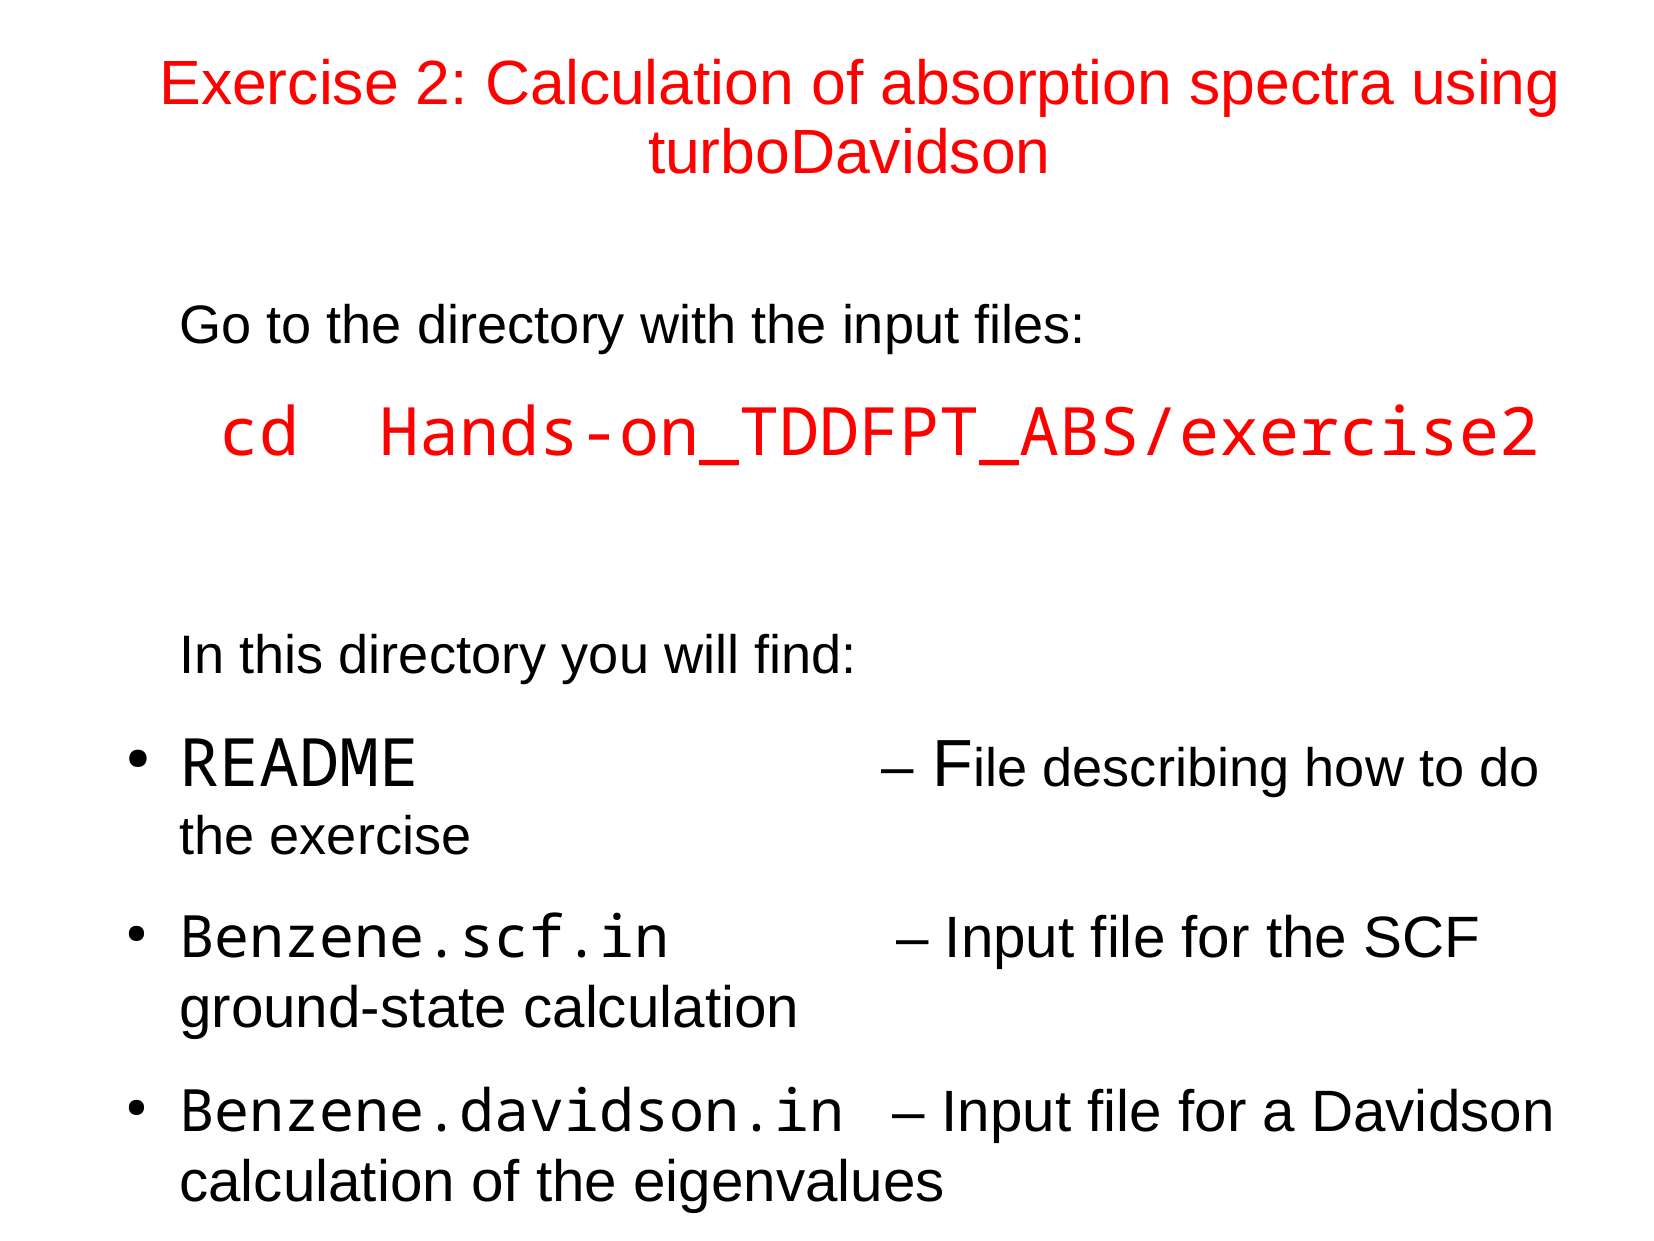

Exercise 2: Calculation of absorption spectra using turboDavidson
# Go to the directory with the input files:
 cd Hands-on_TDDFPT_ABS/exercise2
In this directory you will find:
README – File describing how to do the exercise
Benzene.scf.in – Input file for the SCF ground-state calculation
Benzene.davidson.in – Input file for a Davidson calculation of the eigenvalues
Benzene.tddfpt_pp.in – Input file for a post-processing calculation of the spectrum
H.vbc.UPF – Pseudopotential of hydrogen
C.vbc.UPF – Pseudopotential of carbon
plot_spectrum.gnu – Script to plot spectrum using gnuplot
reference – Directory with the reference results
out – Directory for temporary files